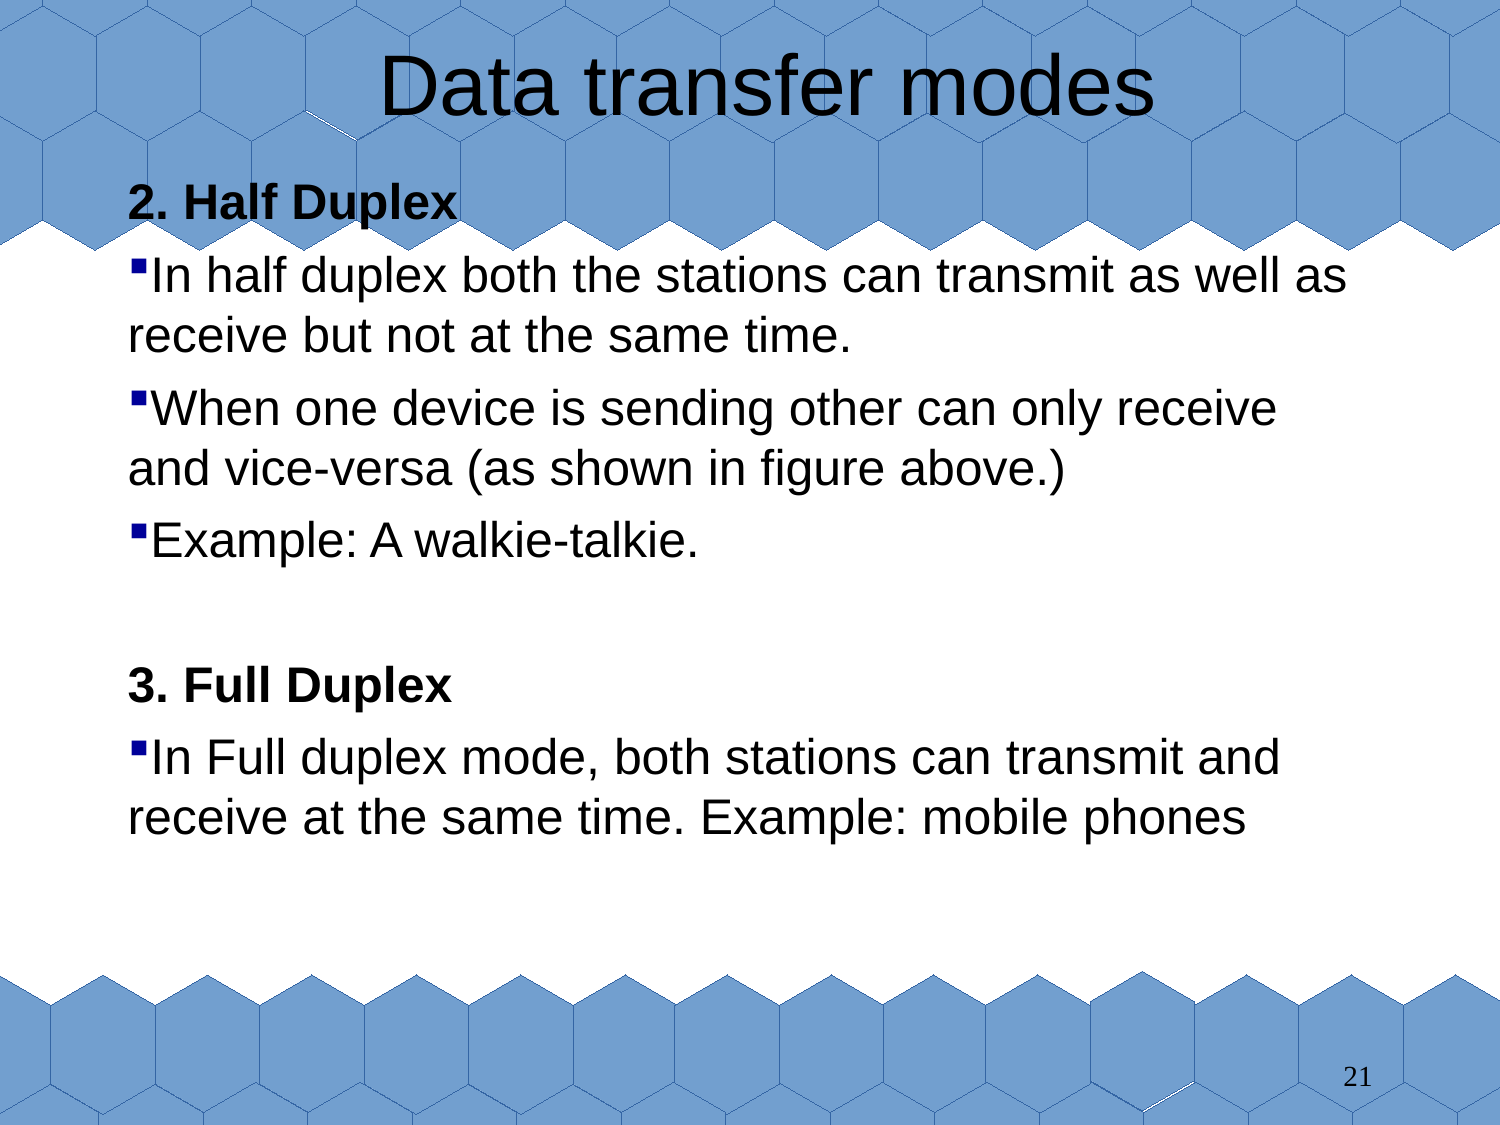

# Data transfer modes
2. Half Duplex
In half duplex both the stations can transmit as well as receive but not at the same time.
When one device is sending other can only receive and vice-versa (as shown in figure above.)
Example: A walkie-talkie.
3. Full Duplex
In Full duplex mode, both stations can transmit and receive at the same time. Example: mobile phones